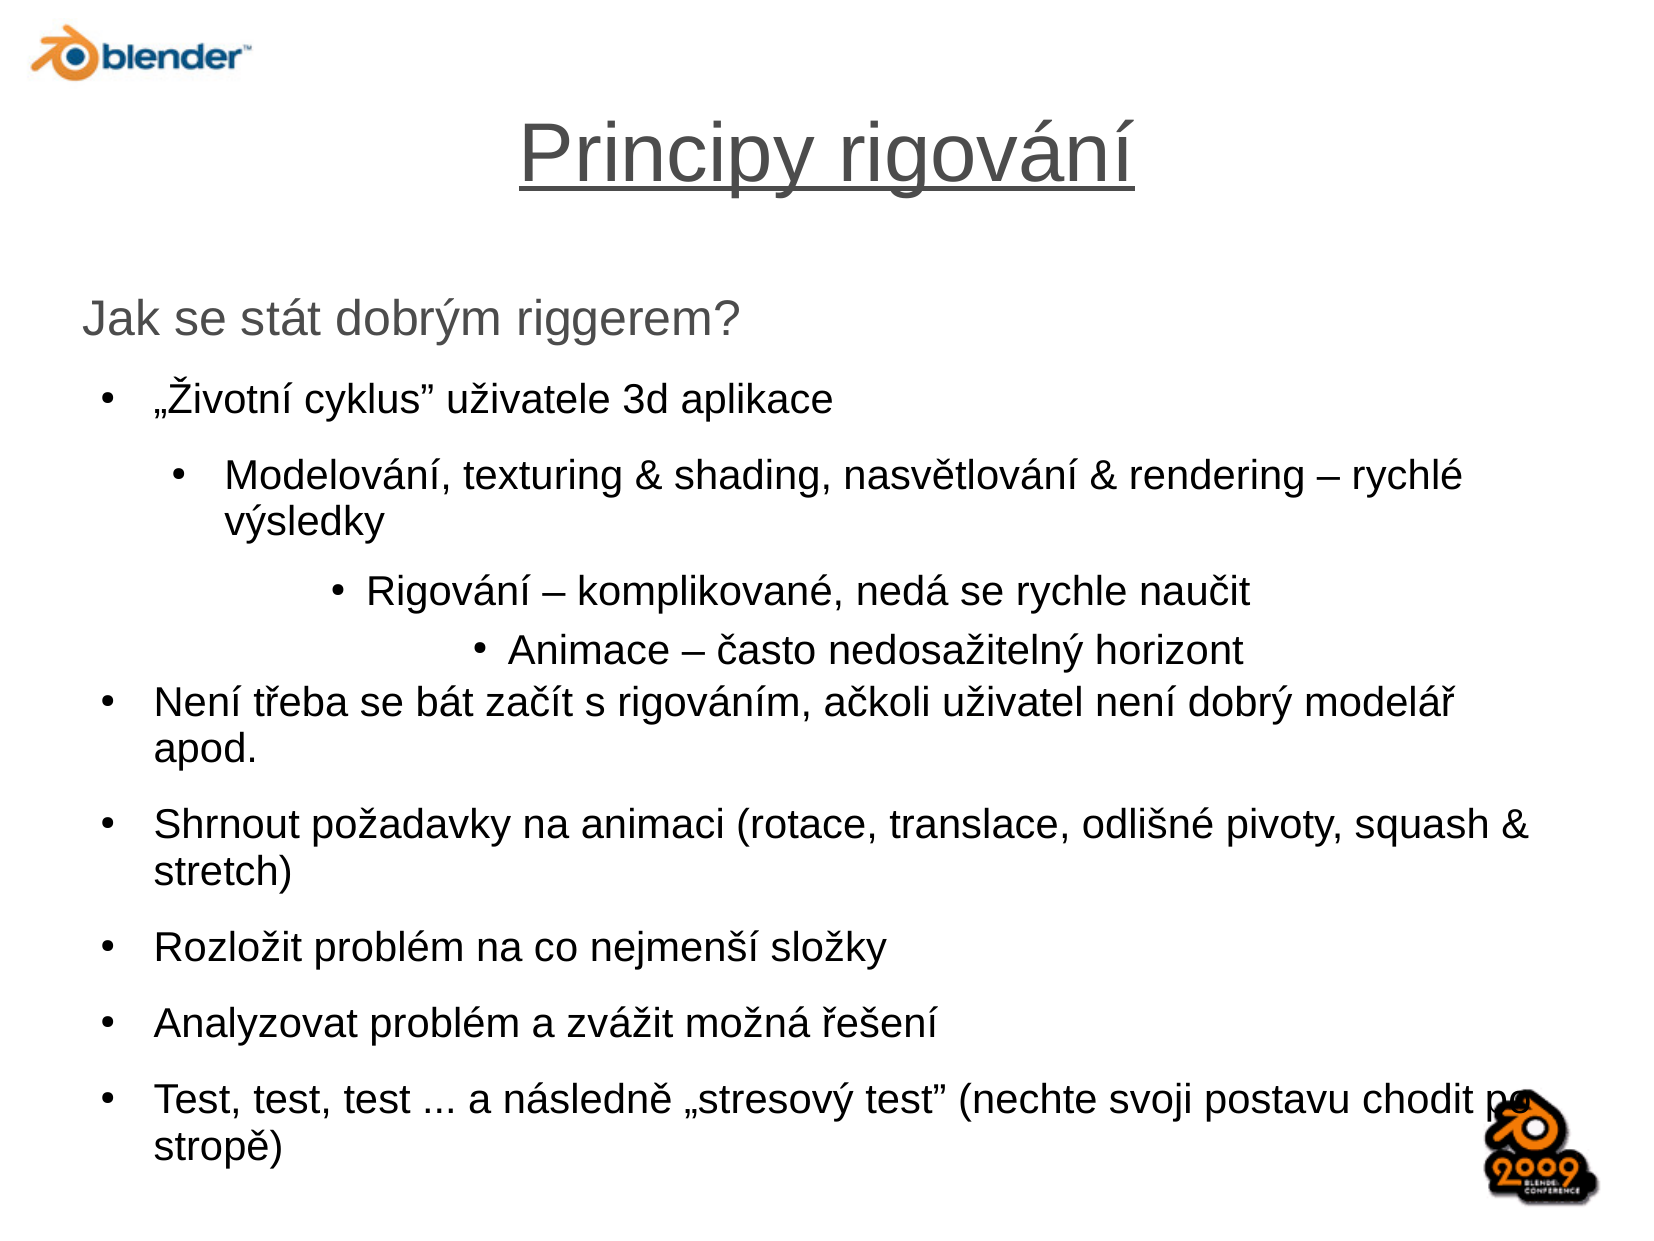

# Principy rigování
Jak se stát dobrým riggerem?
„Životní cyklus” uživatele 3d aplikace
Modelování, texturing & shading, nasvětlování & rendering – rychlé výsledky
Rigování – komplikované, nedá se rychle naučit
Animace – často nedosažitelný horizont
Není třeba se bát začít s rigováním, ačkoli uživatel není dobrý modelář apod.
Shrnout požadavky na animaci (rotace, translace, odlišné pivoty, squash & stretch)
Rozložit problém na co nejmenší složky
Analyzovat problém a zvážit možná řešení
Test, test, test ... a následně „stresový test” (nechte svoji postavu chodit po stropě)